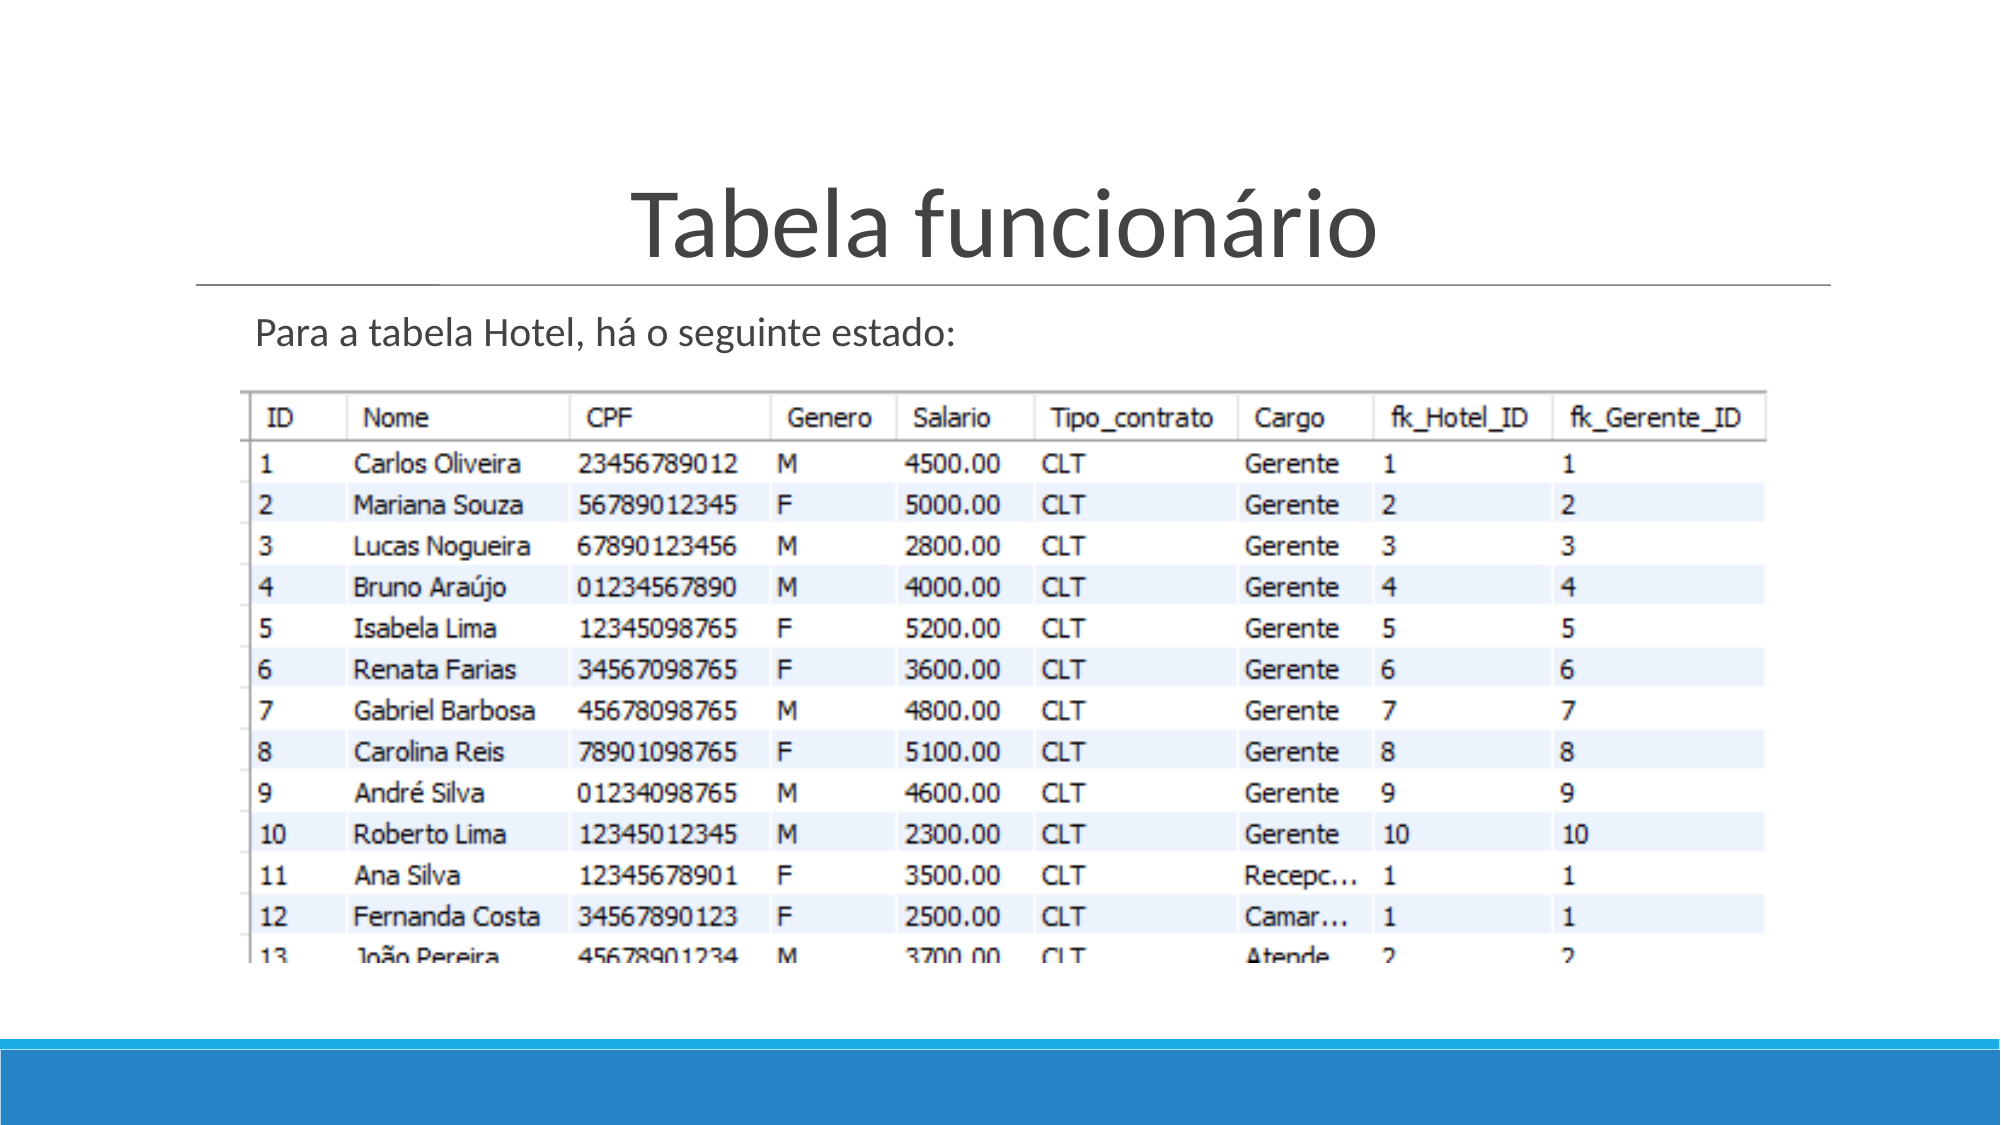

Tabela funcionário
Para a tabela Hotel, há o seguinte estado: